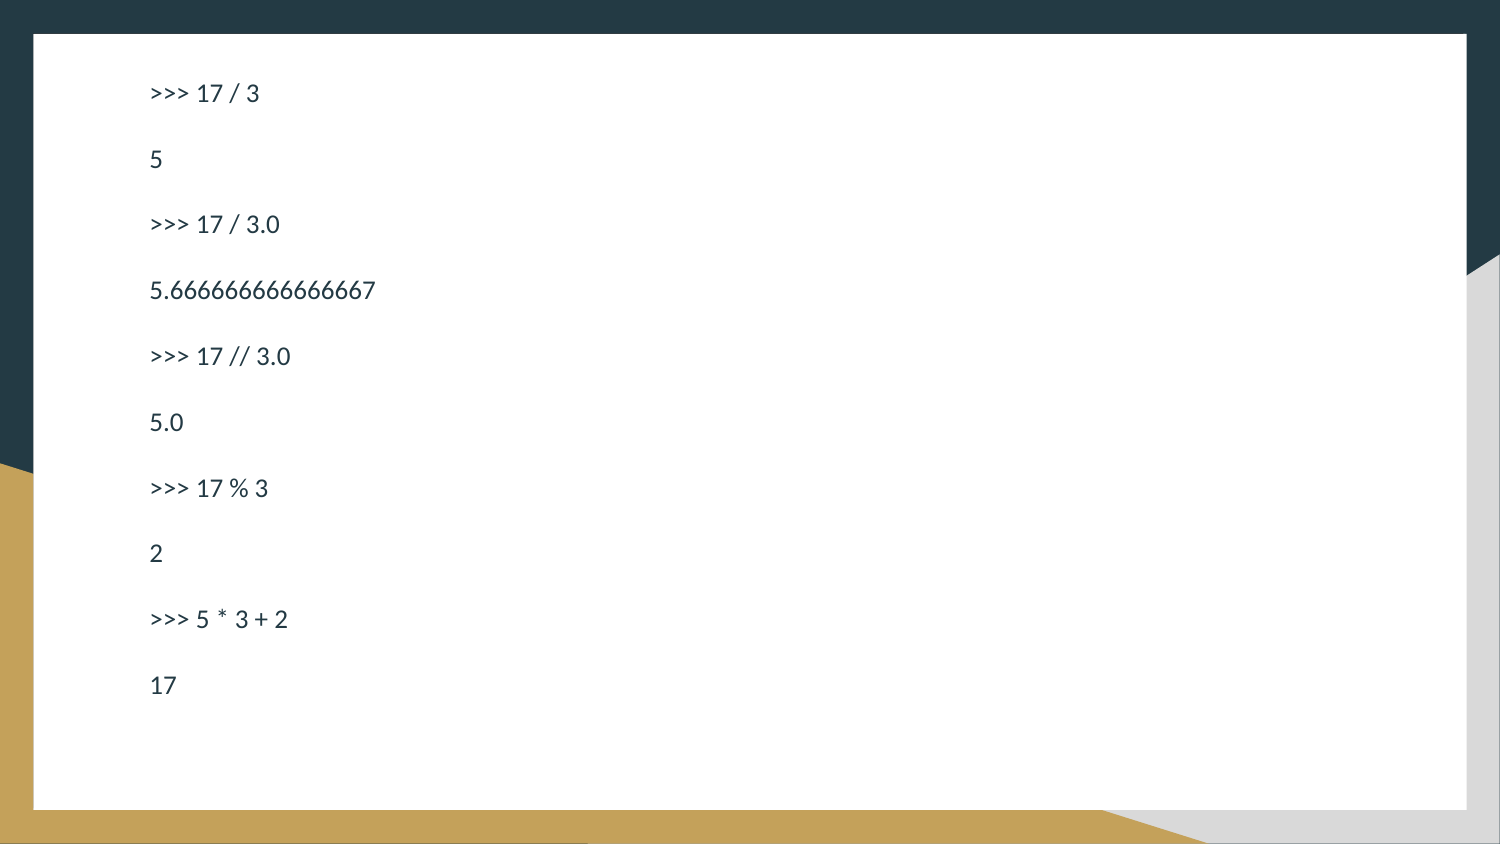

# >>> 17 / 3
5
>>> 17 / 3.0
5.666666666666667
>>> 17 // 3.0
5.0
>>> 17 % 3
2
>>> 5 * 3 + 2
17